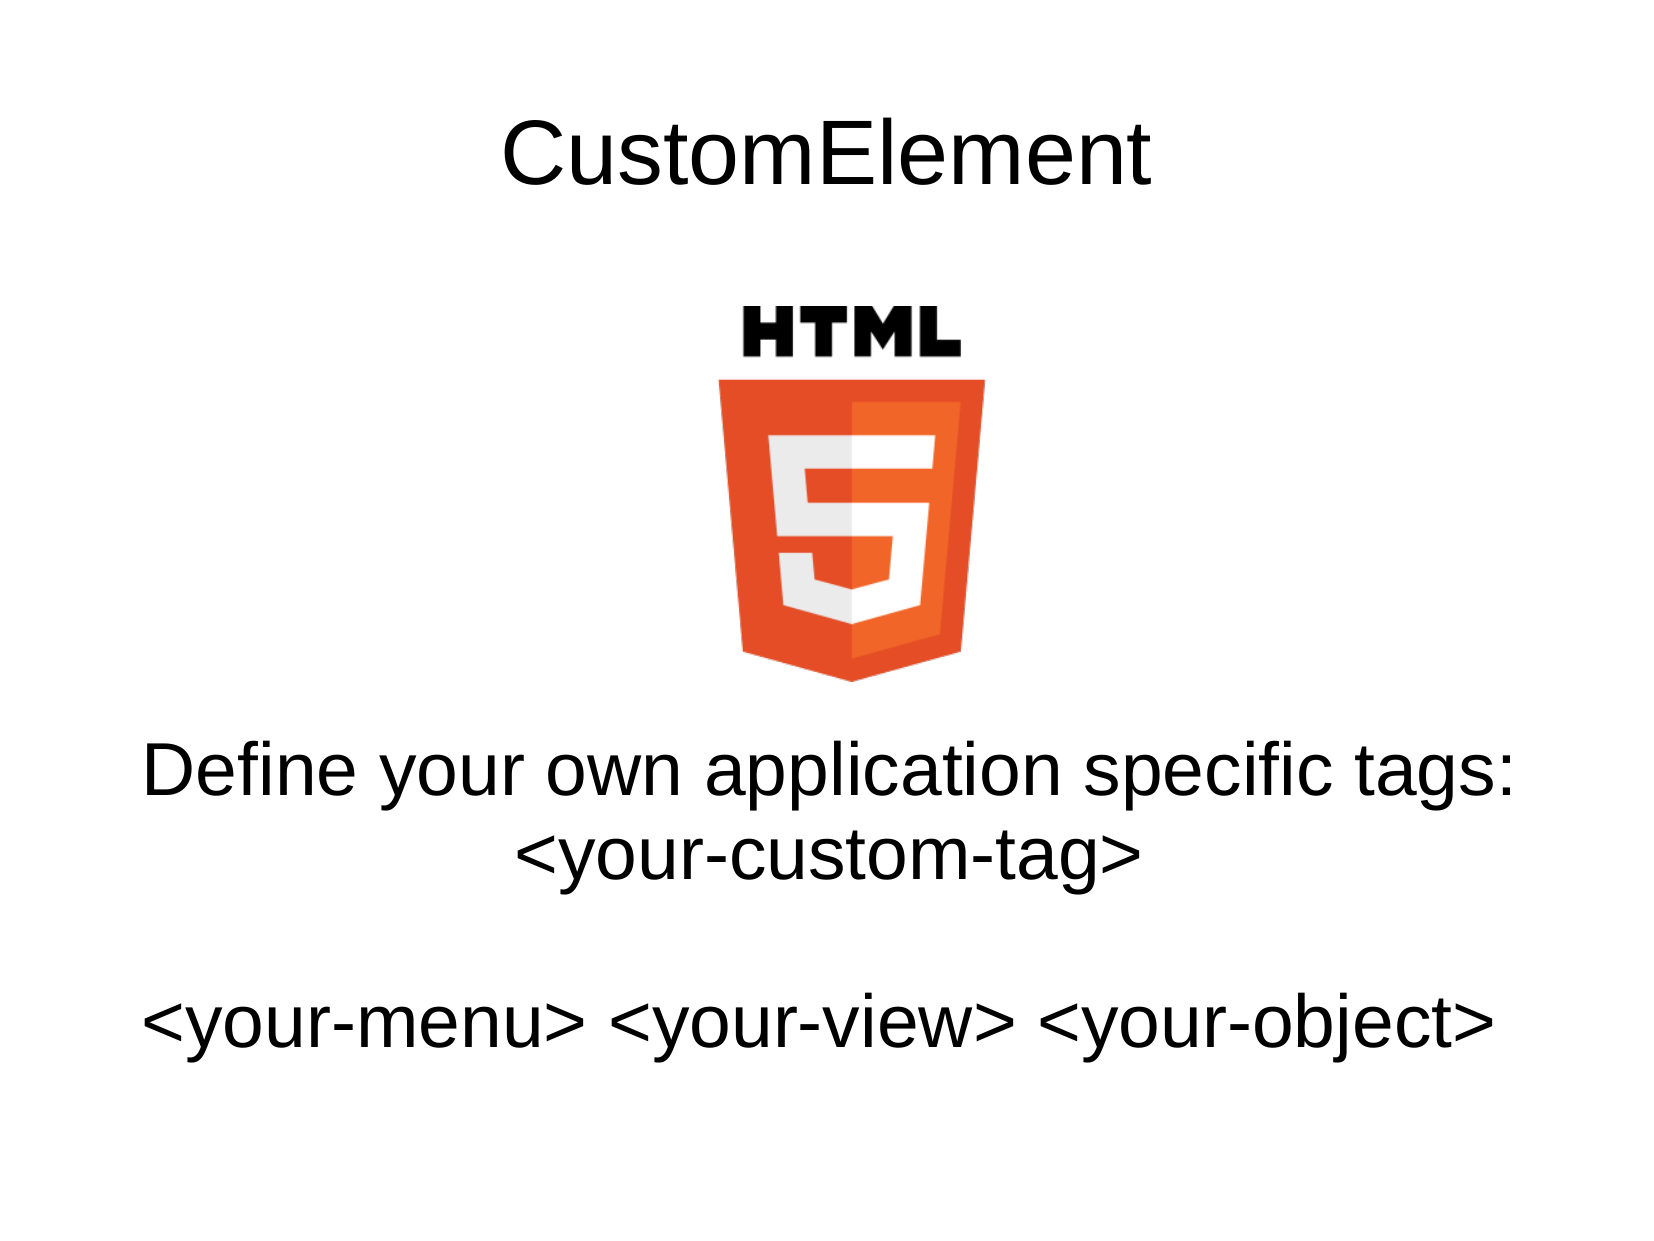

# CustomElement
Define your own application specific tags:
 <your-custom-tag>
<your-menu> <your-view> <your-object>